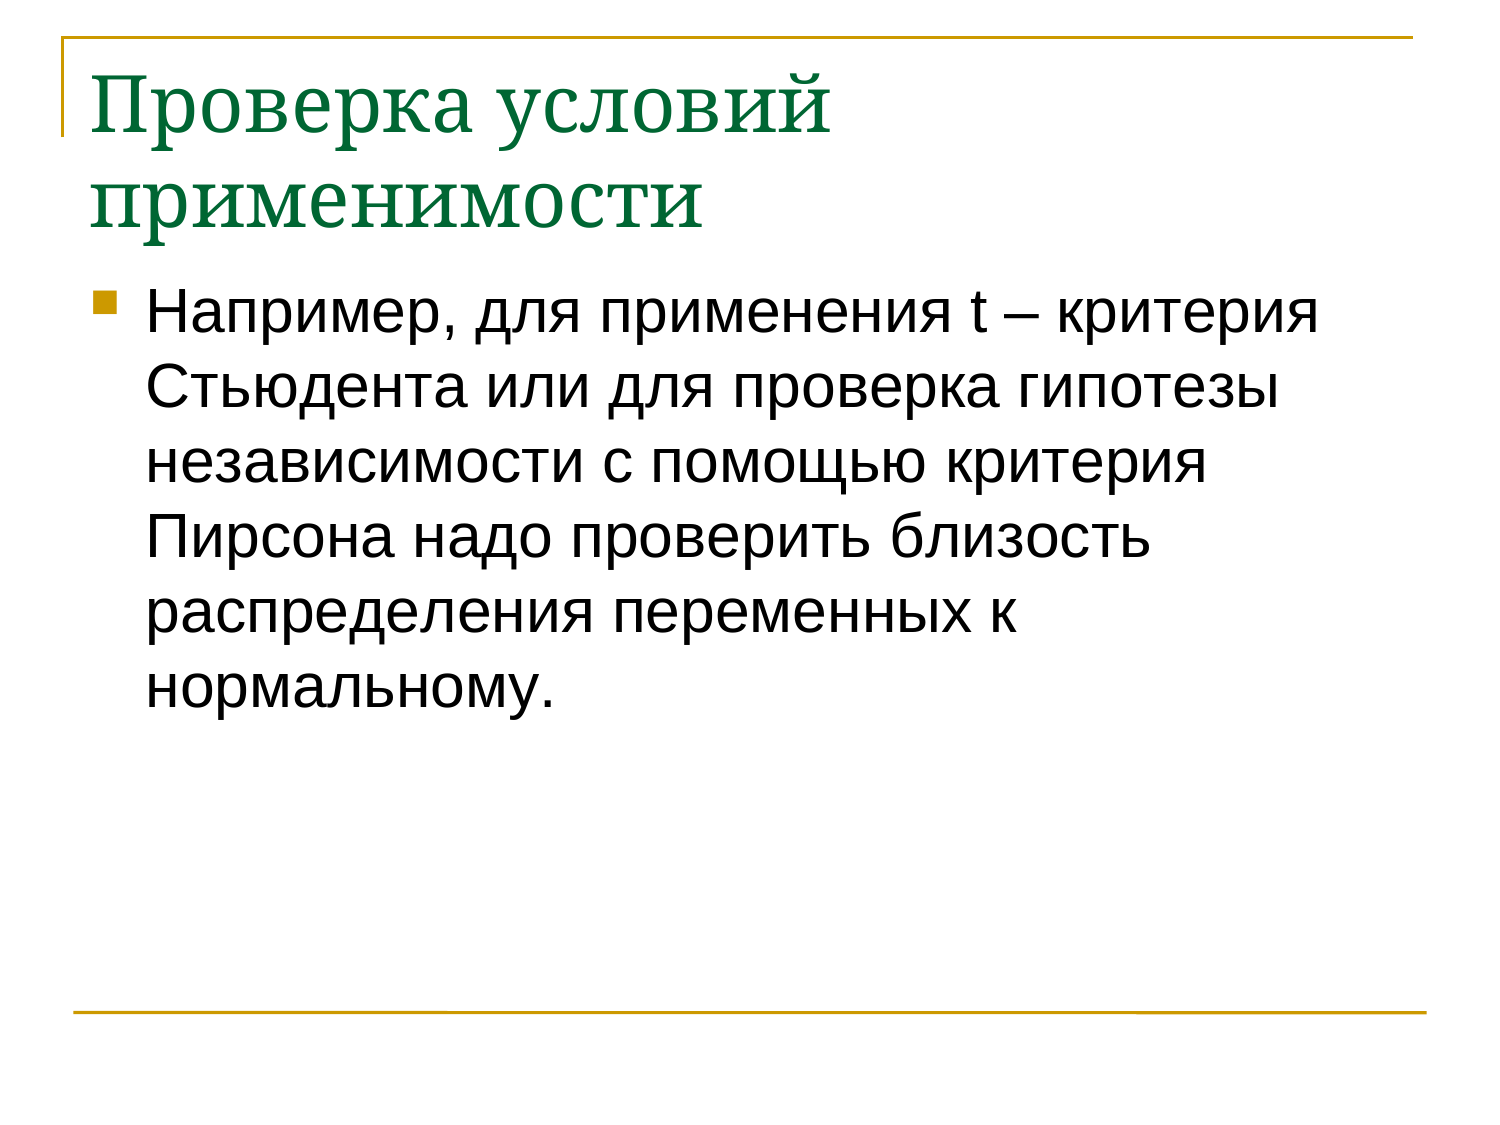

# Проверка условий применимости
Например, для применения t – критерия Стьюдента или для проверка гипотезы независимости с помощью критерия Пирсона надо проверить близость распределения переменных к нормальному.